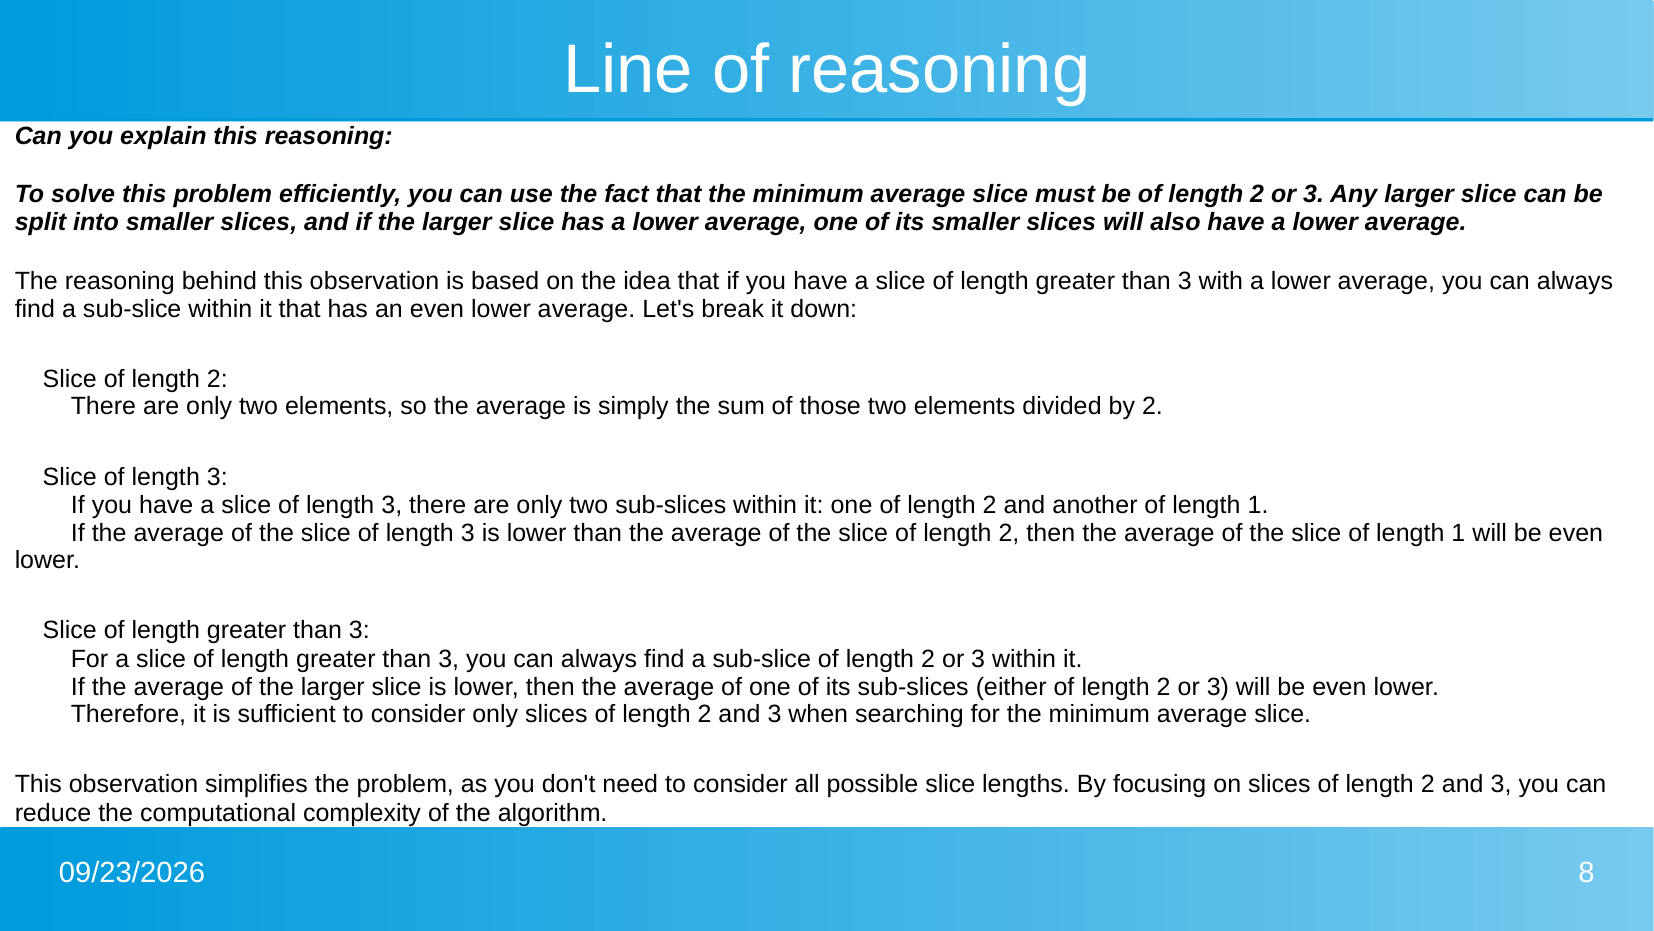

# Line of reasoning
Can you explain this reasoning:
To solve this problem efficiently, you can use the fact that the minimum average slice must be of length 2 or 3. Any larger slice can be split into smaller slices, and if the larger slice has a lower average, one of its smaller slices will also have a lower average.
The reasoning behind this observation is based on the idea that if you have a slice of length greater than 3 with a lower average, you can always find a sub-slice within it that has an even lower average. Let's break it down:
 Slice of length 2:
 There are only two elements, so the average is simply the sum of those two elements divided by 2.
 Slice of length 3:
 If you have a slice of length 3, there are only two sub-slices within it: one of length 2 and another of length 1.
 If the average of the slice of length 3 is lower than the average of the slice of length 2, then the average of the slice of length 1 will be even lower.
 Slice of length greater than 3:
 For a slice of length greater than 3, you can always find a sub-slice of length 2 or 3 within it.
 If the average of the larger slice is lower, then the average of one of its sub-slices (either of length 2 or 3) will be even lower.
 Therefore, it is sufficient to consider only slices of length 2 and 3 when searching for the minimum average slice.
This observation simplifies the problem, as you don't need to consider all possible slice lengths. By focusing on slices of length 2 and 3, you can reduce the computational complexity of the algorithm.
8